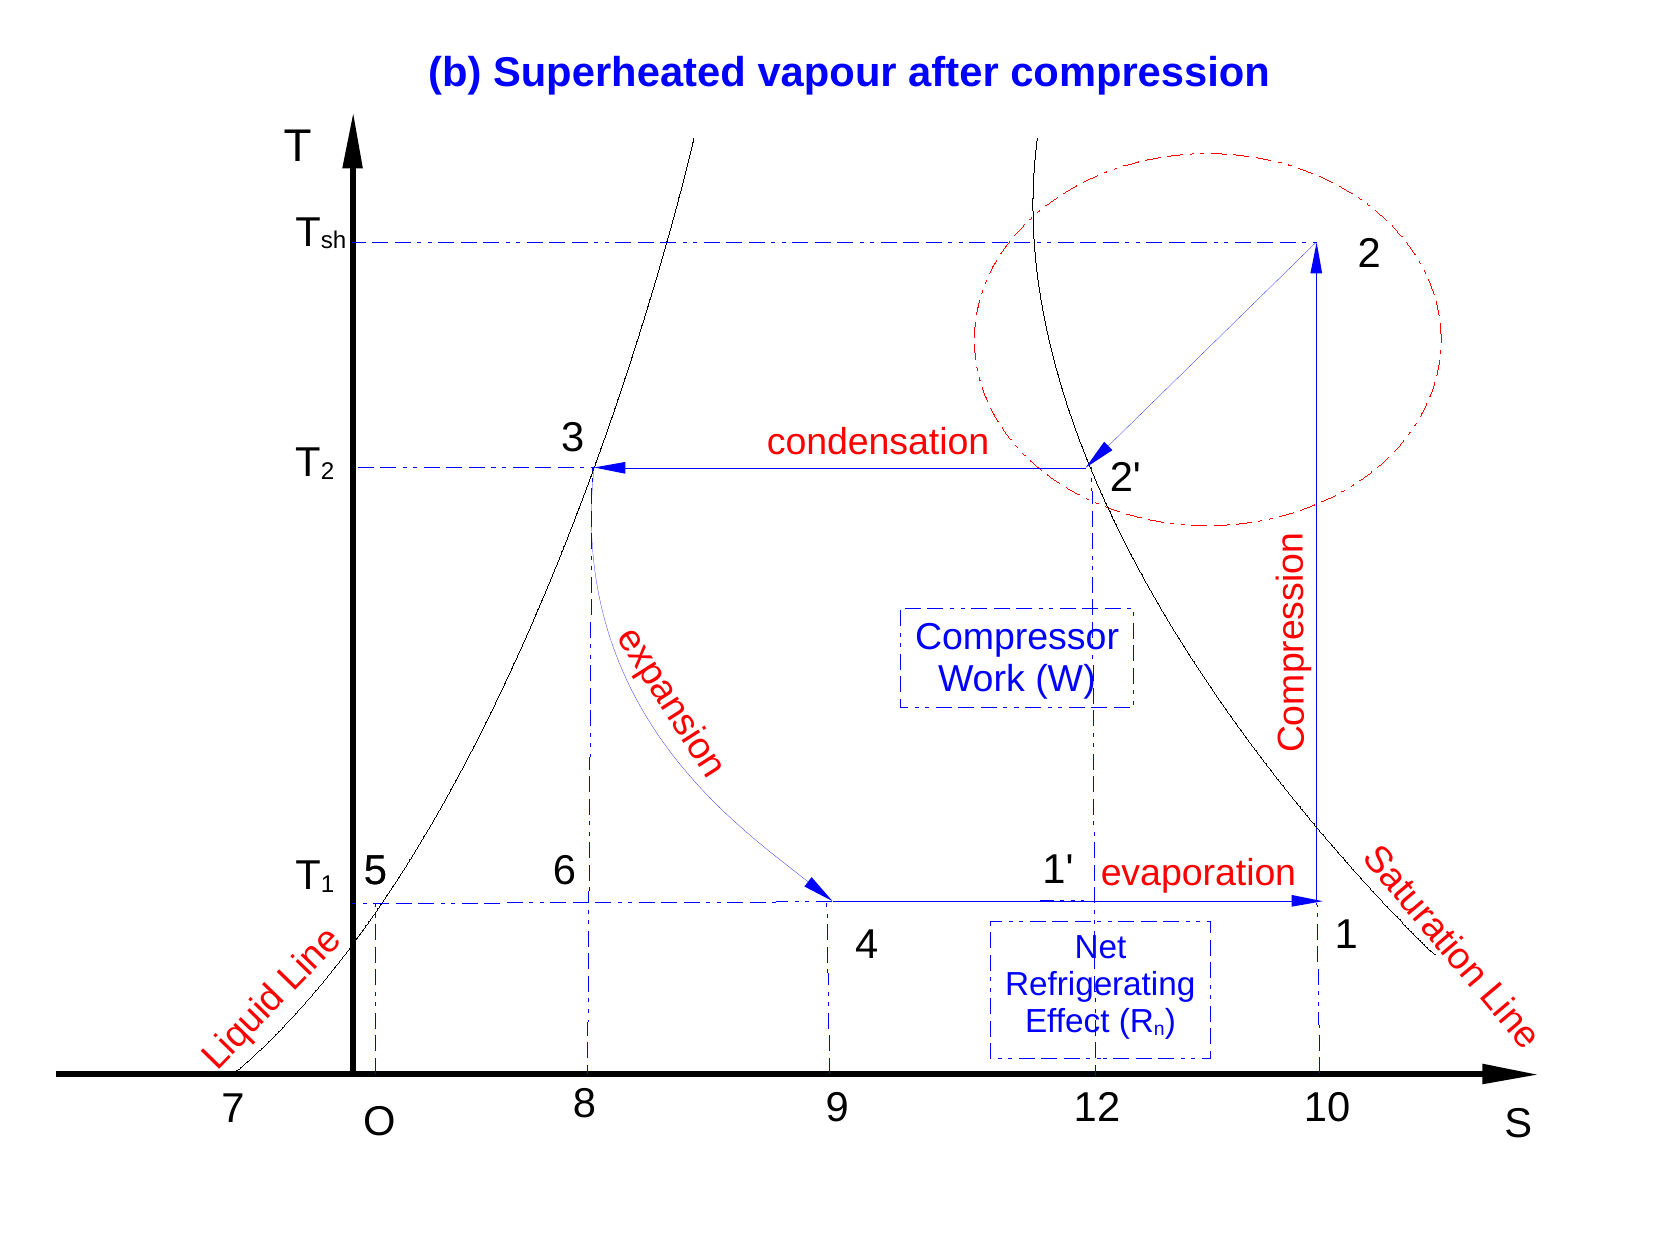

(b) Superheated vapour after compression
T
Tsh
2
3
condensation
T2
2'
Compressor
Work (W)
Compression
expansion
1'
5
5
6
evaporation
T1
1
4
Saturation Line
Net
Refrigerating
Effect (Rn)
Liquid Line
8
9
12
10
7
O
S